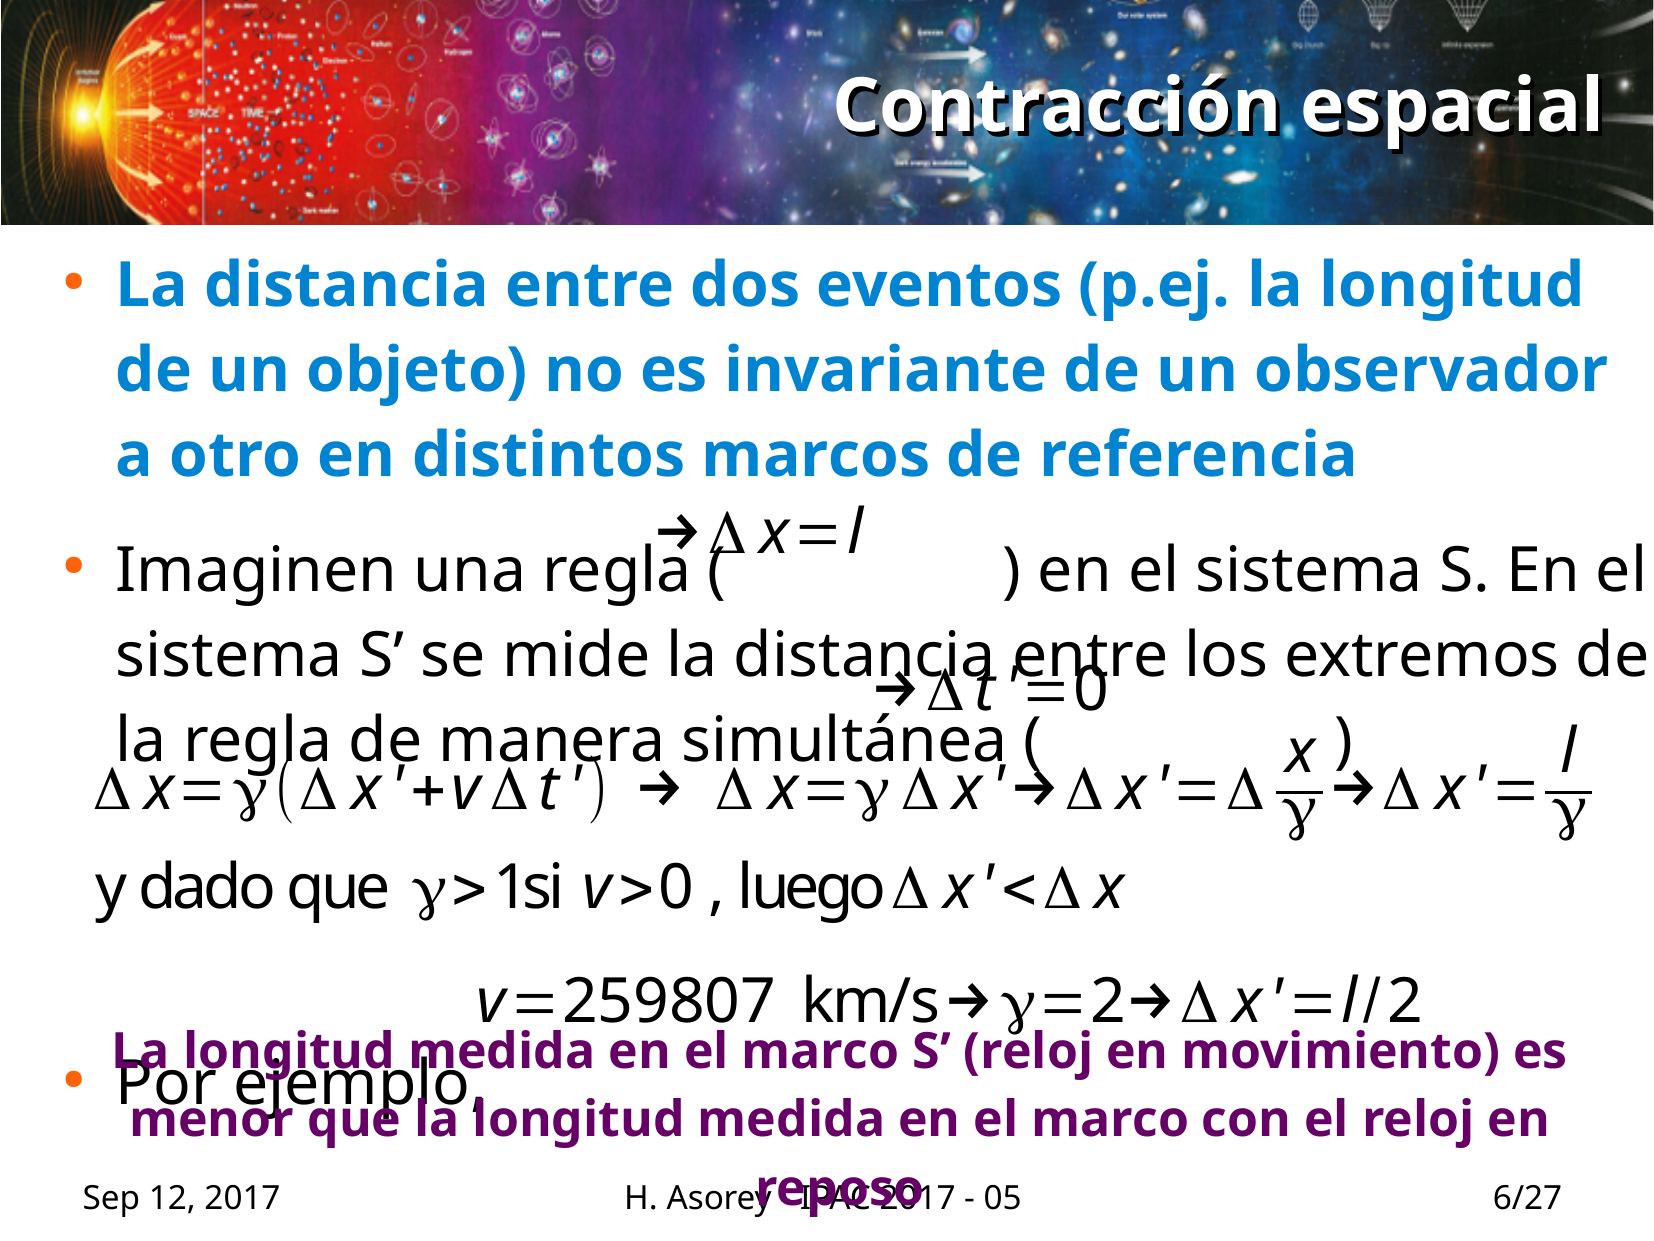

# Contracción espacial
La distancia entre dos eventos (p.ej. la longitud de un objeto) no es invariante de un observador a otro en distintos marcos de referencia
Imaginen una regla ( ) en el sistema S. En el sistema S’ se mide la distancia entre los extremos de la regla de manera simultánea ( )
Por ejemplo,
La longitud medida en el marco S’ (reloj en movimiento) es menor que la longitud medida en el marco con el reloj en reposo
Sep 12, 2017
H. Asorey - IPAC 2017 - 05
6